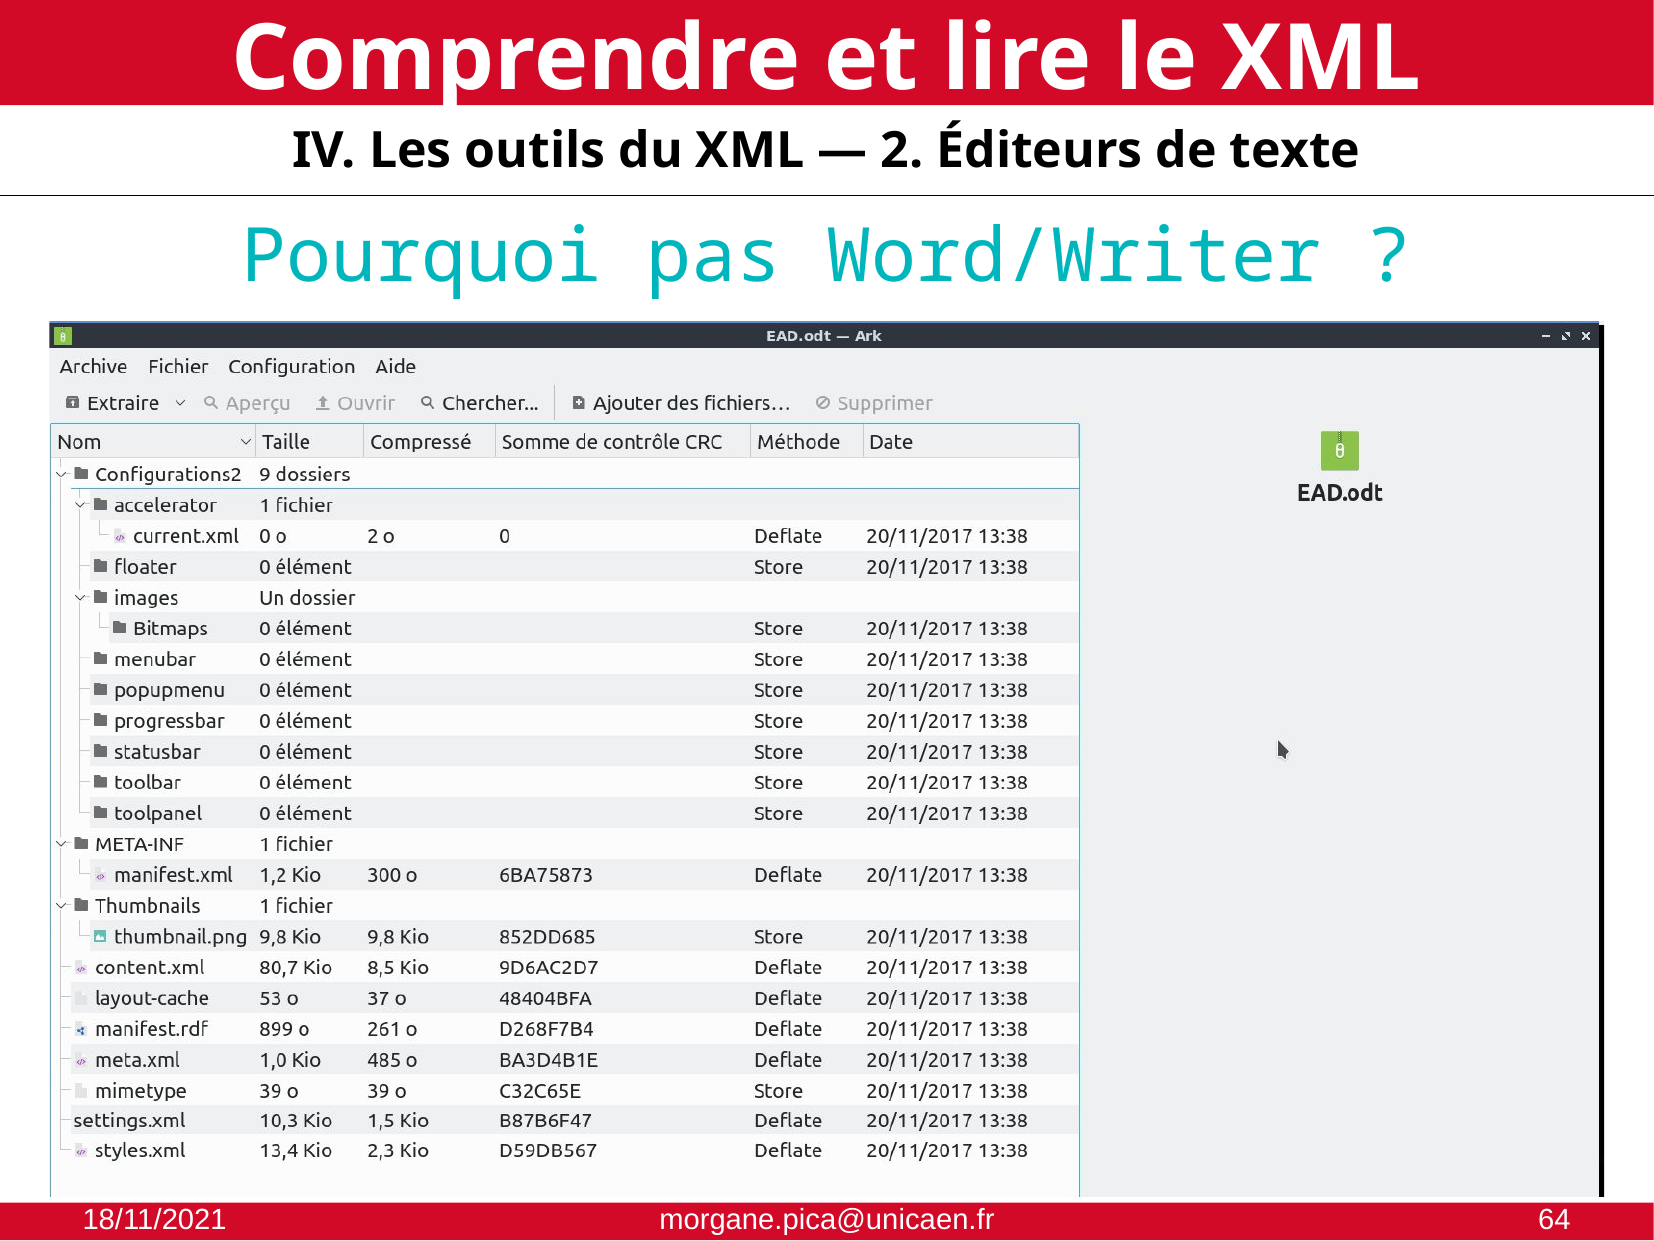

# Comprendre et lire le XML
IV. Les outils du XML — 2. Éditeurs de texte
Pourquoi pas Word/Writer ?
18/11/2021
morgane.pica@unicaen.fr
64